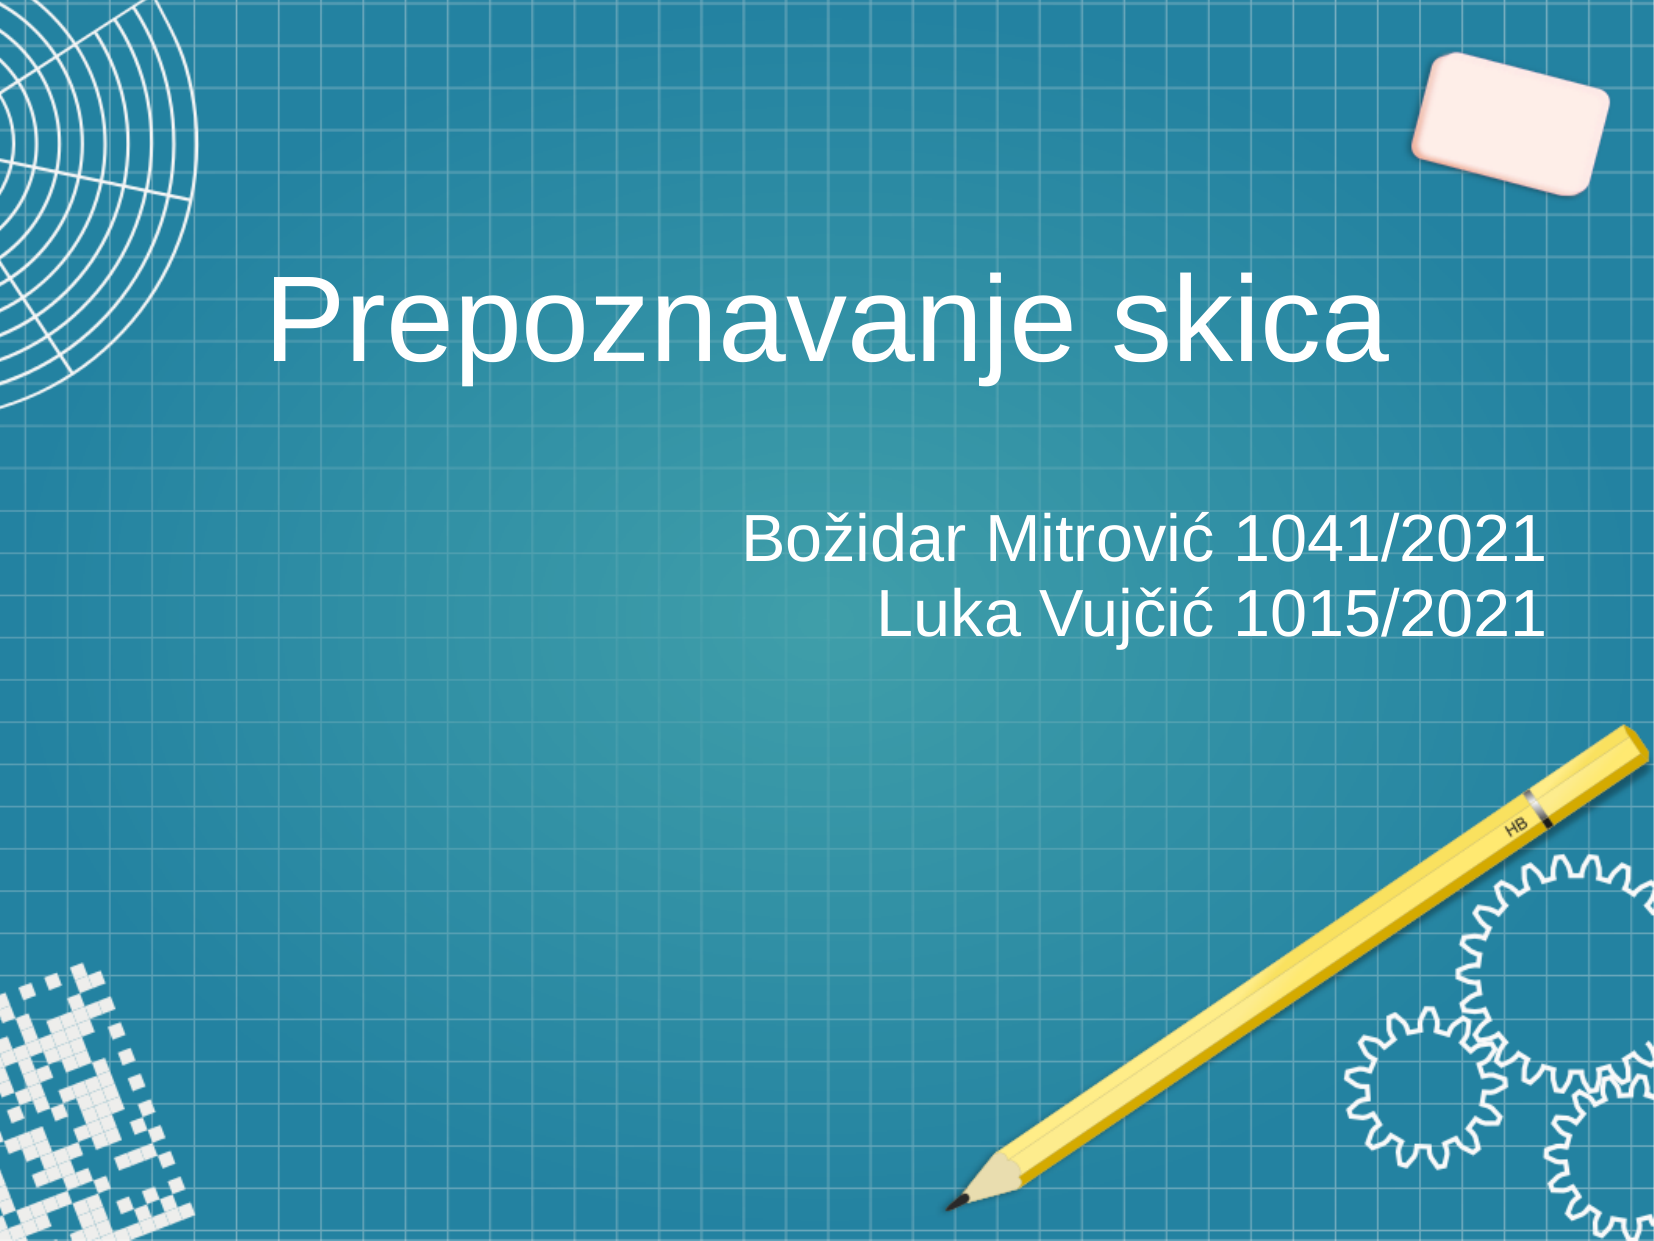

# Prepoznavanje skica
Božidar Mitrović 1041/2021
Luka Vujčić 1015/2021